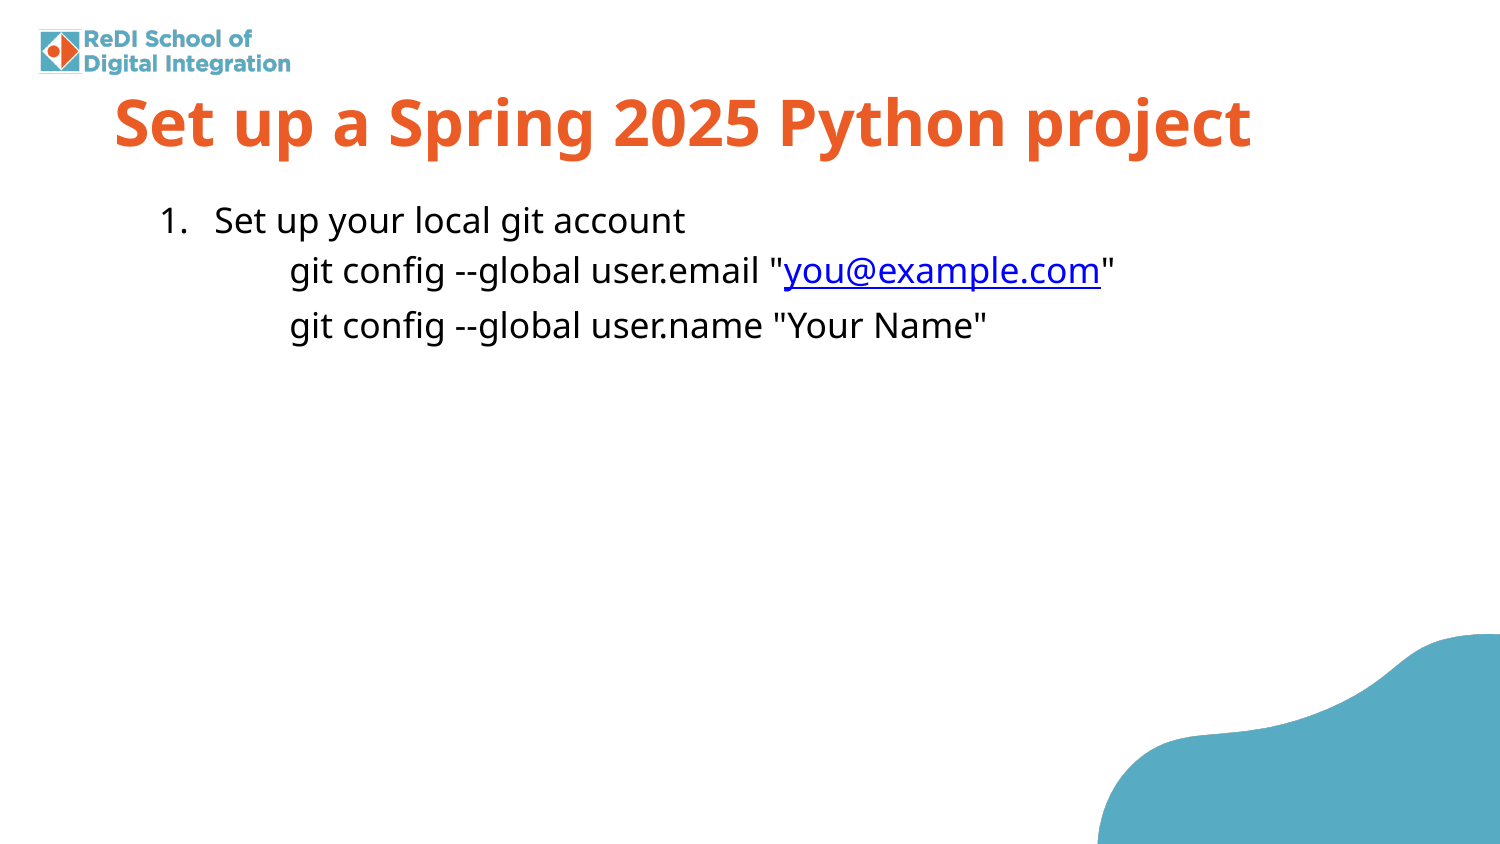

Set up a Spring 2025 Python project
Set up your local git account
git config --global user.email "you@example.com"
git config --global user.name "Your Name"